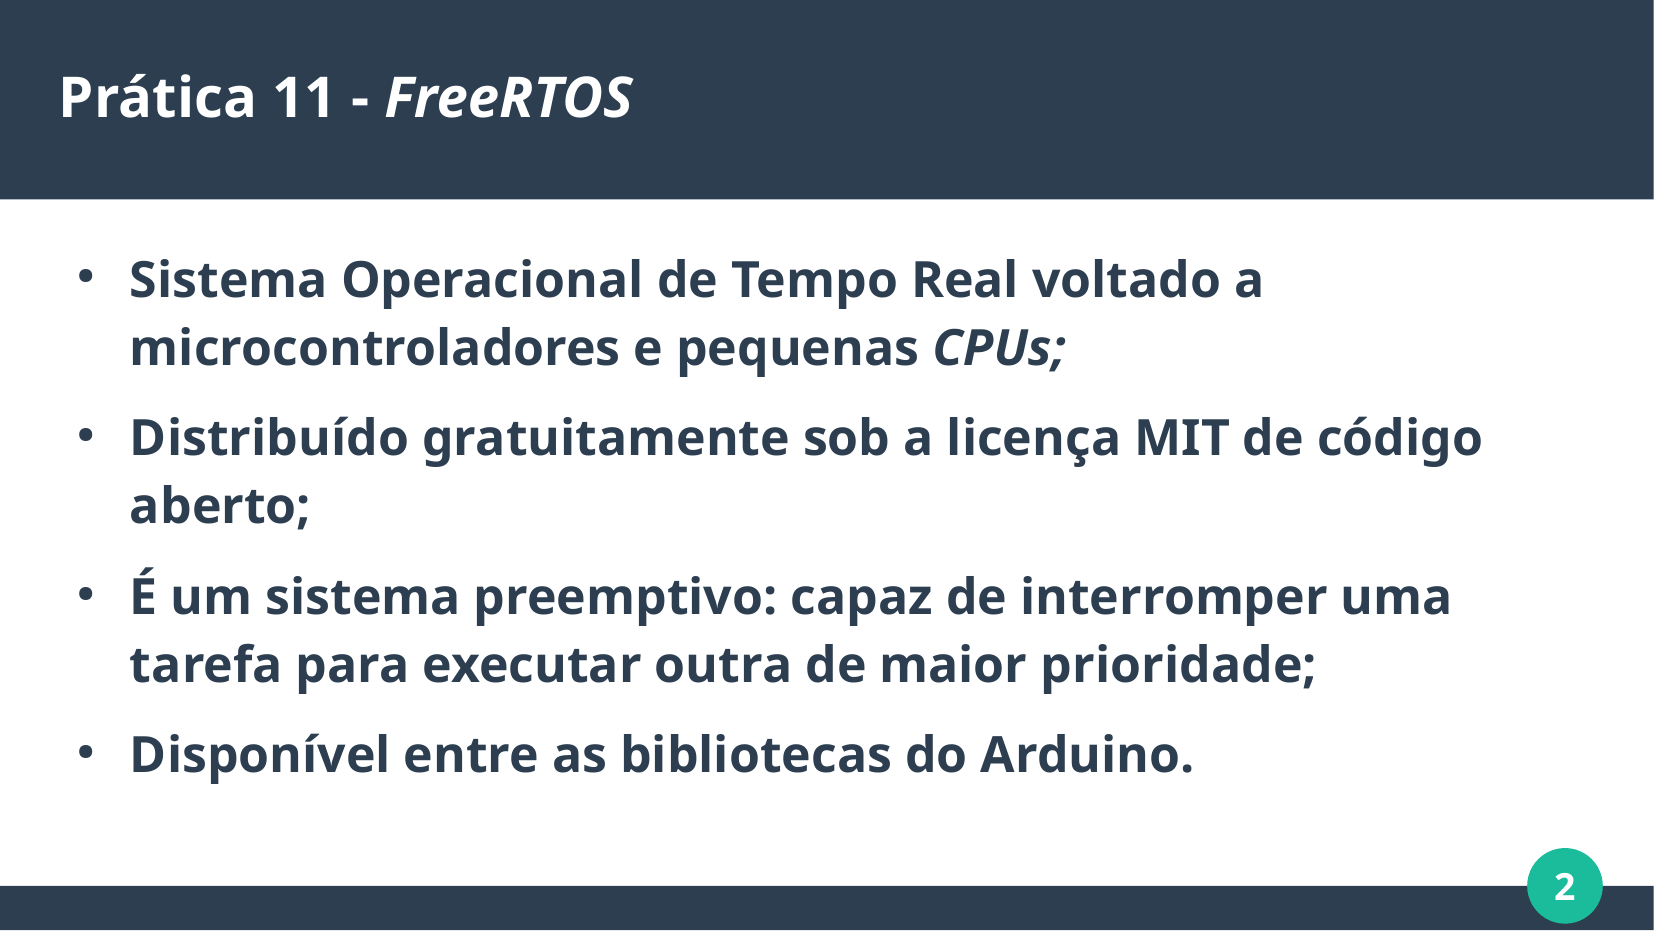

# Prática 11 - FreeRTOS
Sistema Operacional de Tempo Real voltado a microcontroladores e pequenas CPUs;
Distribuído gratuitamente sob a licença MIT de código aberto;
É um sistema preemptivo: capaz de interromper uma tarefa para executar outra de maior prioridade;
Disponível entre as bibliotecas do Arduino.